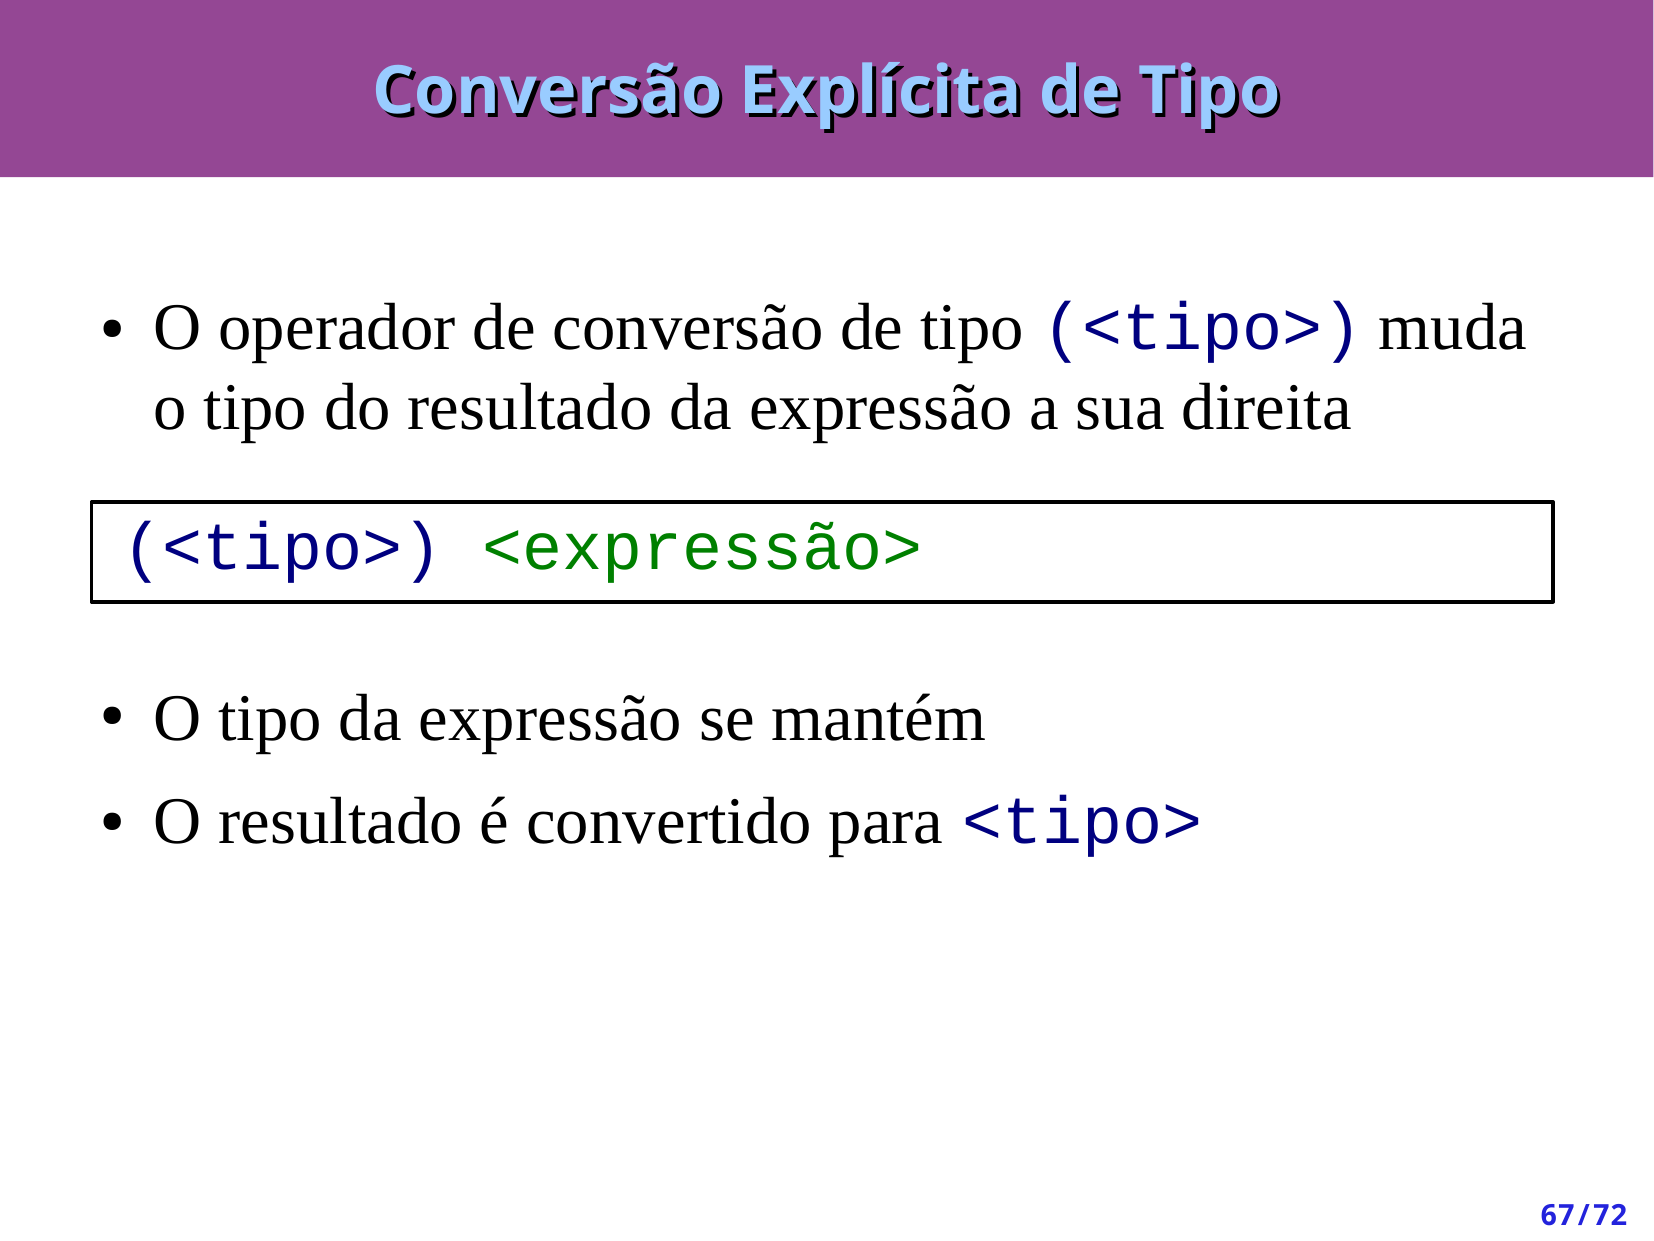

# Conversão Explícita de Tipo
O operador de conversão de tipo (<tipo>) muda o tipo do resultado da expressão a sua direita
O tipo da expressão se mantém
O resultado é convertido para <tipo>
(<tipo>) <expressão>
67